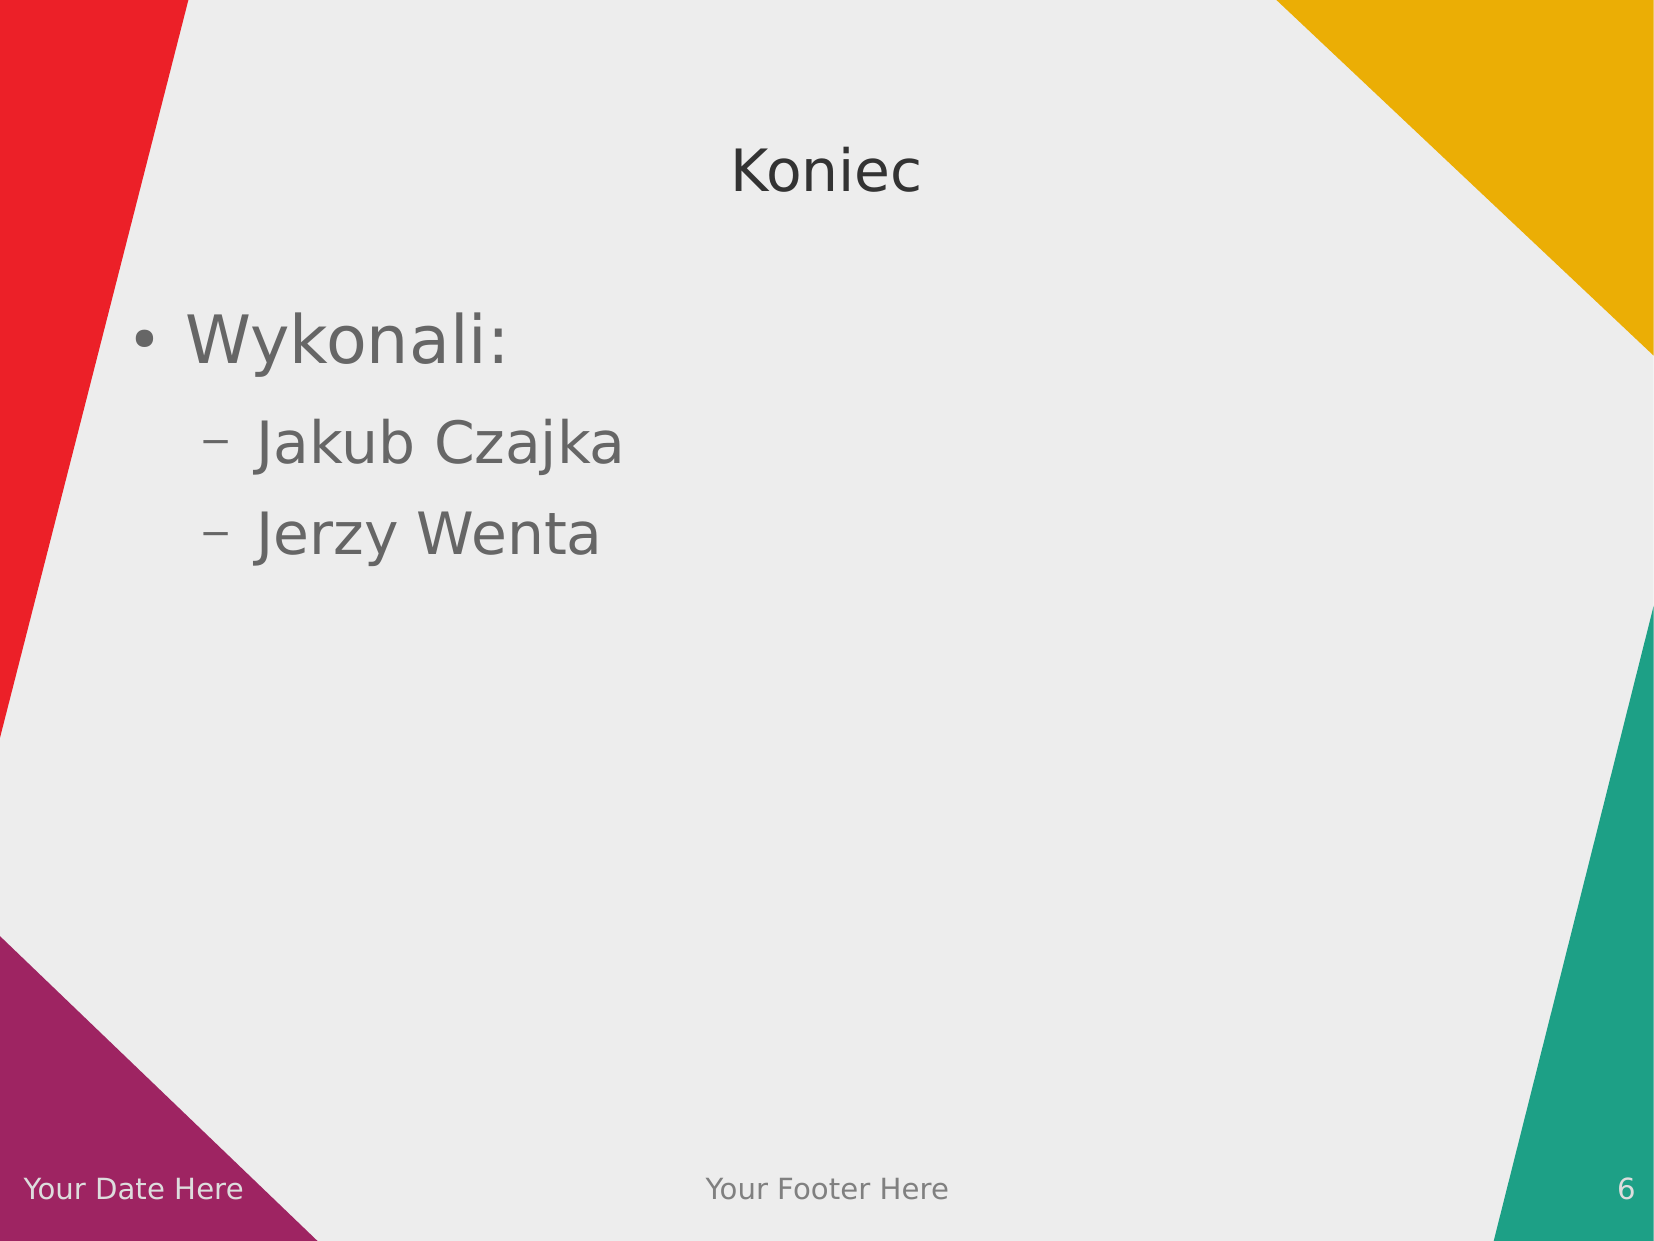

# Koniec
Wykonali:
Jakub Czajka
Jerzy Wenta
Your Date Here
Your Footer Here
6